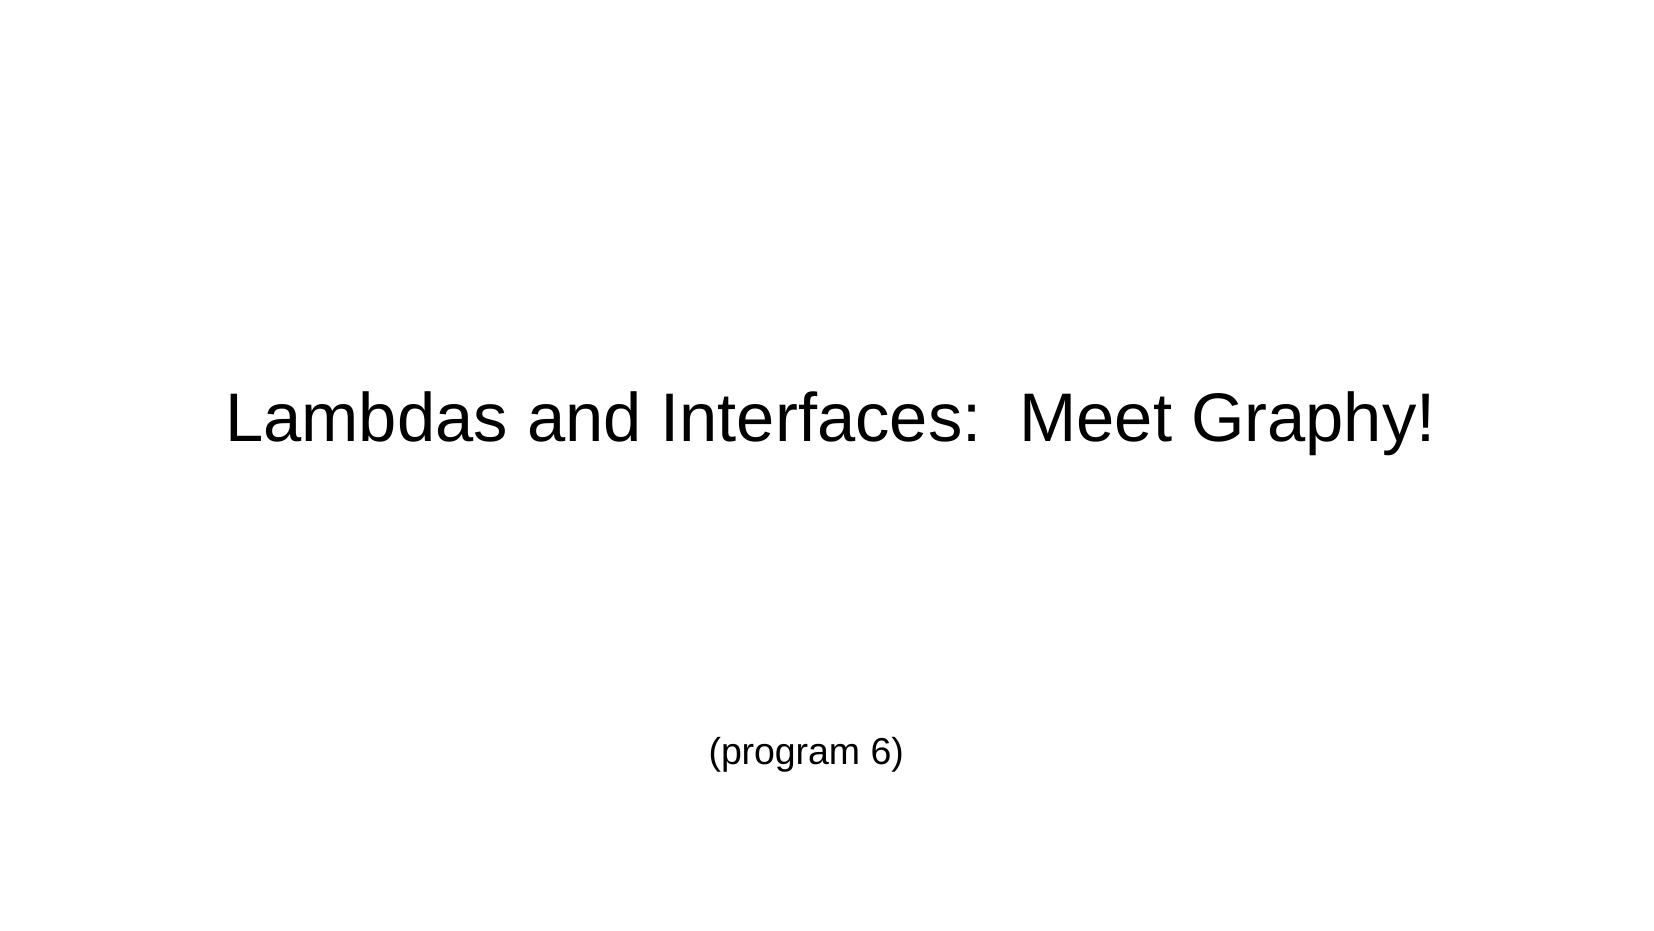

# Lambdas and Interfaces: Meet Graphy!
(program 6)